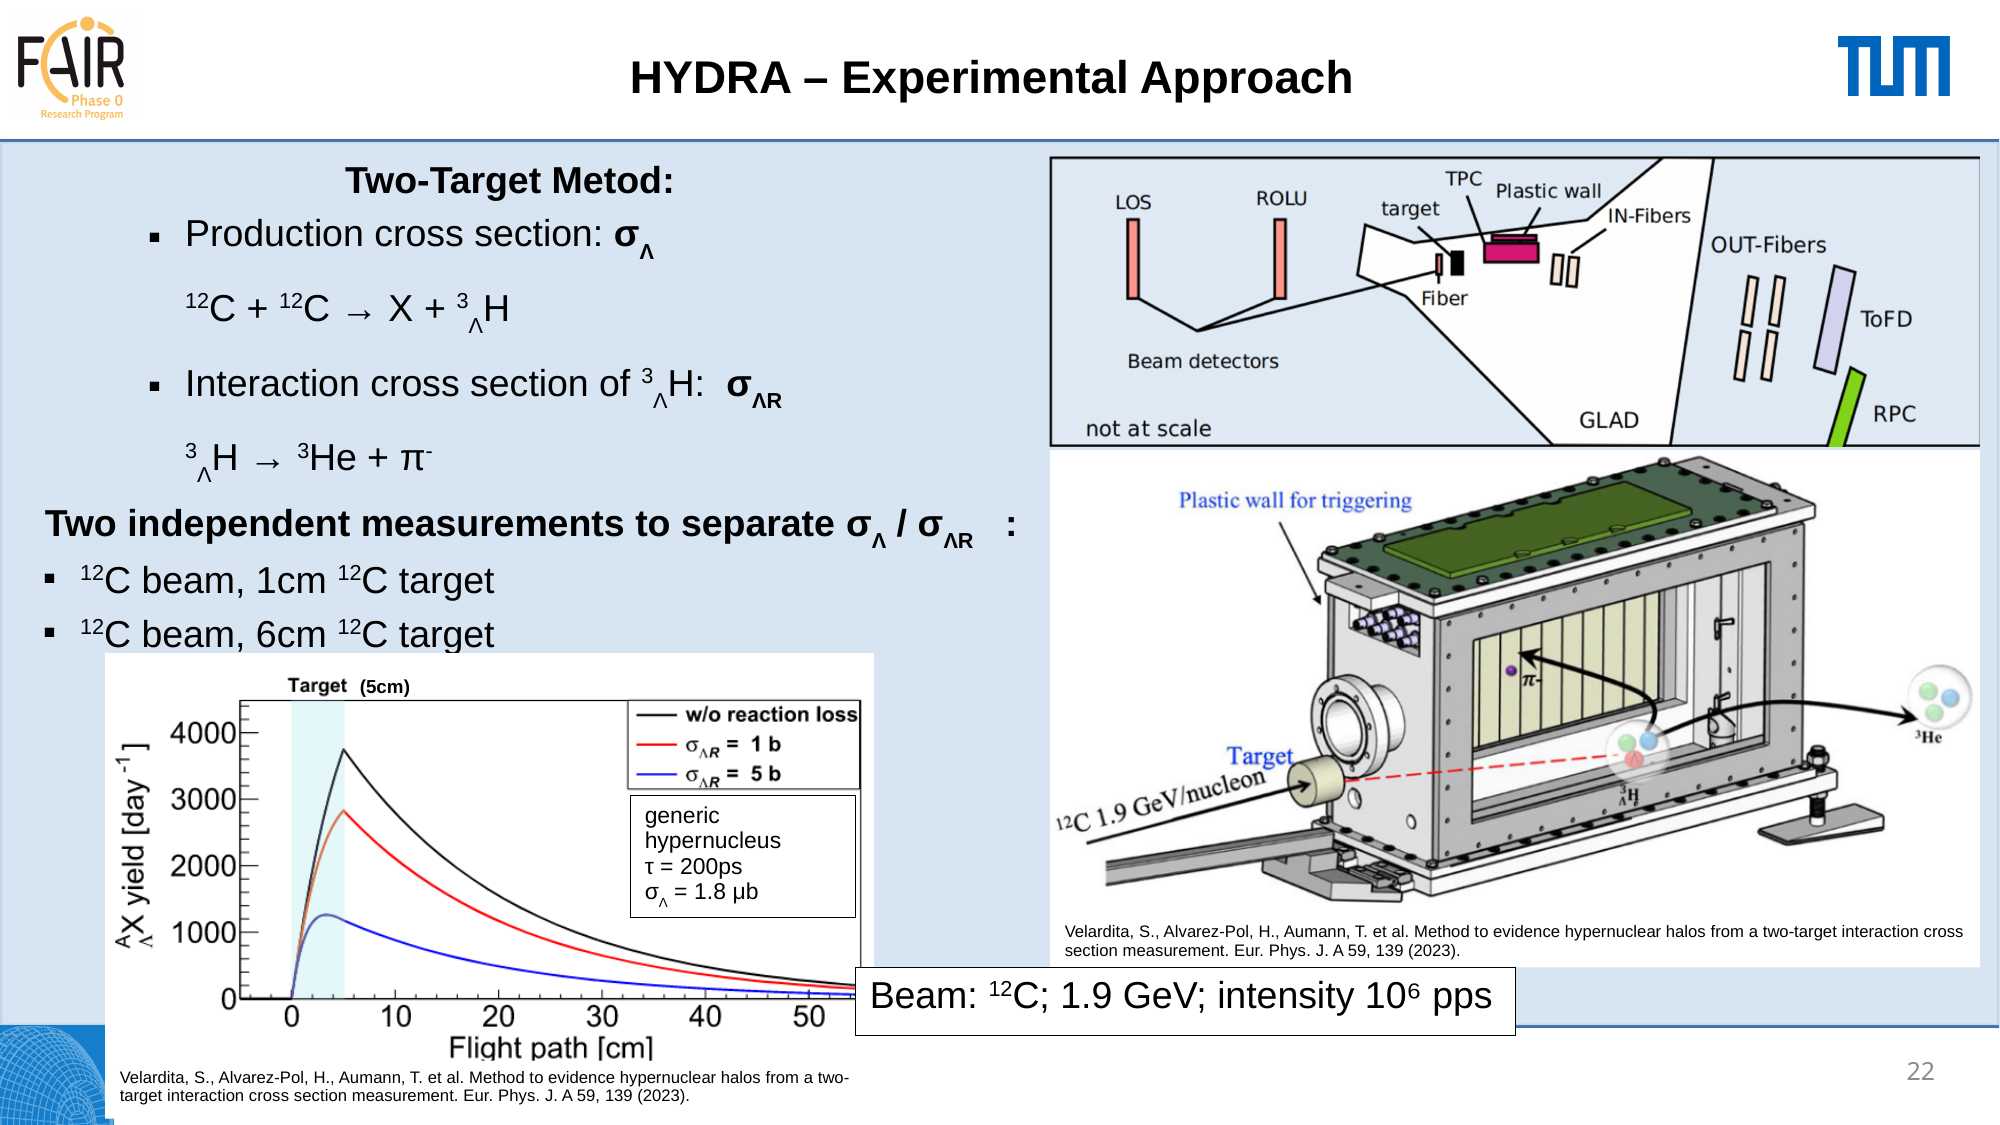

HYDRA – Experimental Approach
Two-Target Metod:
Production cross section: σΛ
12C + 12C → X + 3ΛH
Interaction cross section of 3ΛH: σΛR
3ΛH → 3He + π-
Velardita, S., Alvarez-Pol, H., Aumann, T. et al. Method to evidence hypernuclear halos from a two-target interaction cross section measurement. Eur. Phys. J. A 59, 139 (2023).
Two independent measurements to separate σΛ / σΛR :
12C beam, 1cm 12C target
12C beam, 6cm 12C target
Velardita, S., Alvarez-Pol, H., Aumann, T. et al. Method to evidence hypernuclear halos from a two-target interaction cross section measurement. Eur. Phys. J. A 59, 139 (2023).
(5cm)
generic hypernucleus
τ = 200ps
σΛ = 1.8 μb
Beam: 12C; 1.9 GeV; intensity 10⁶ pps
22